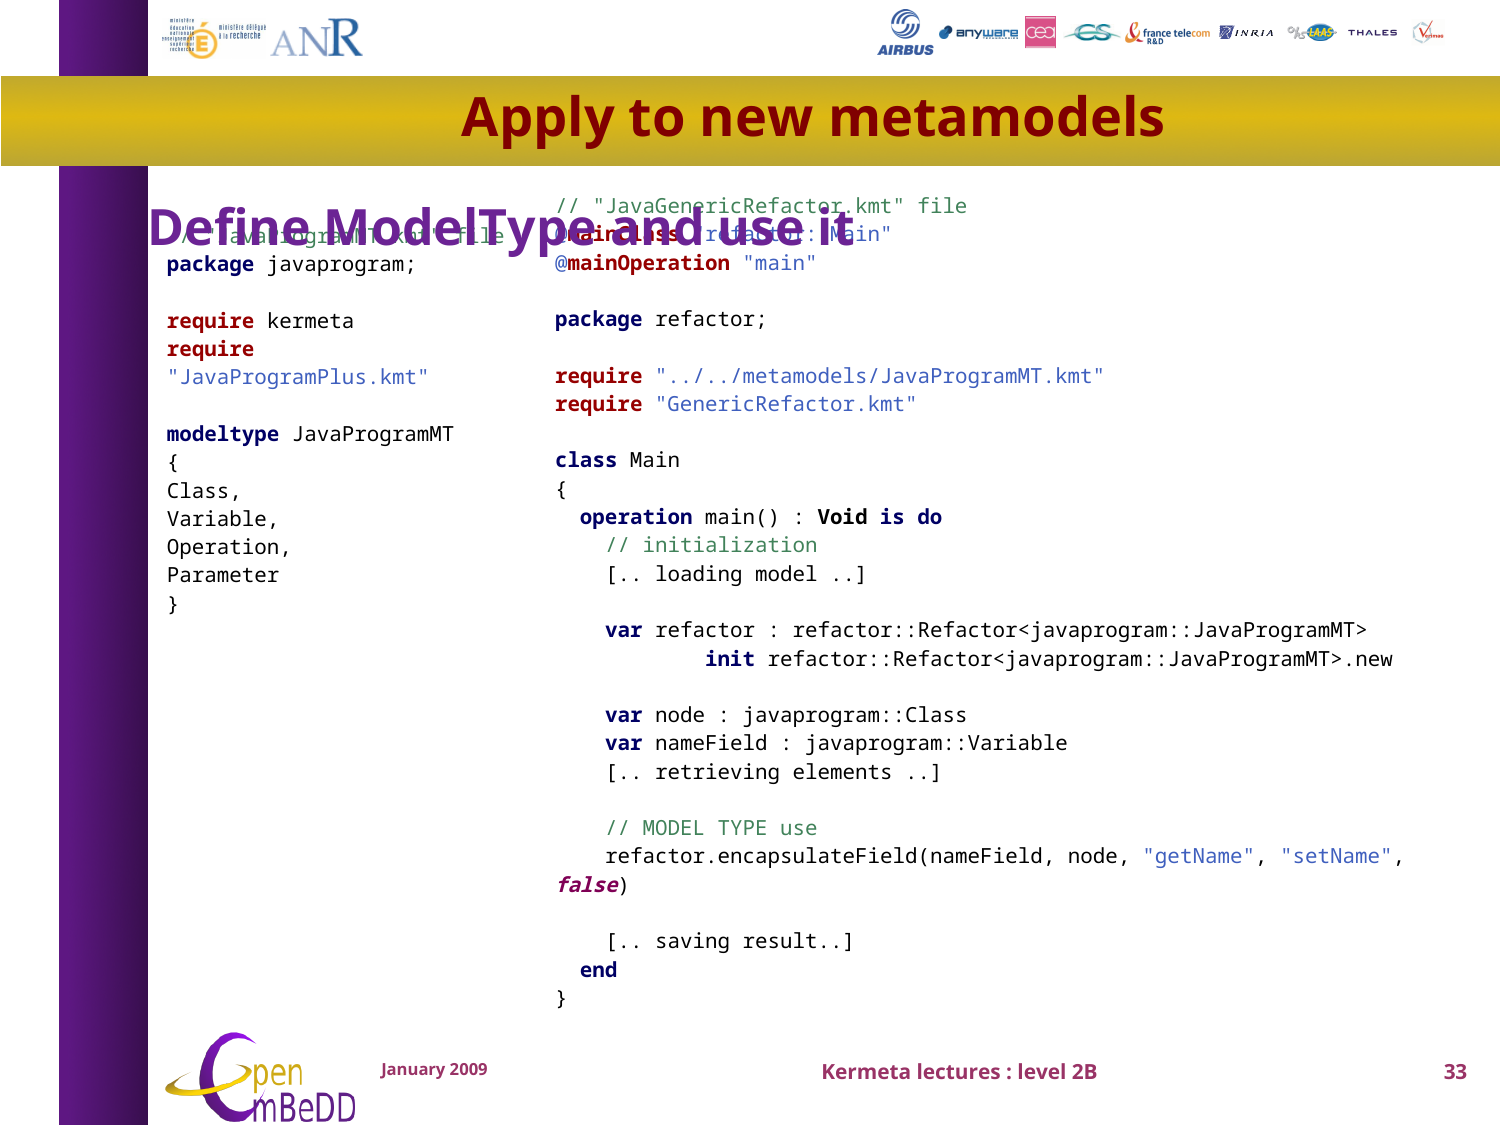

# Apply to new metamodels
// "JavaGenericRefactor.kmt" file
@mainClass "refactor::Main"
@mainOperation "main"
package refactor;
require "../../metamodels/JavaProgramMT.kmt"
require "GenericRefactor.kmt"
class Main
{
 operation main() : Void is do
 // initialization
 [.. loading model ..]
 var refactor : refactor::Refactor<javaprogram::JavaProgramMT>
 init refactor::Refactor<javaprogram::JavaProgramMT>.new
 var node : javaprogram::Class
 var nameField : javaprogram::Variable
 [.. retrieving elements ..]
 // MODEL TYPE use
 refactor.encapsulateField(nameField, node, "getName", "setName", false)
 [.. saving result..]
 end
}
Define ModelType and use it
// "JavaProgramMT.kmt" file
package javaprogram;
require kermeta
require "JavaProgramPlus.kmt"
modeltype JavaProgramMT
{
Class,
Variable,
Operation,
Parameter
}
Pied de page
Pied de page fixe
33